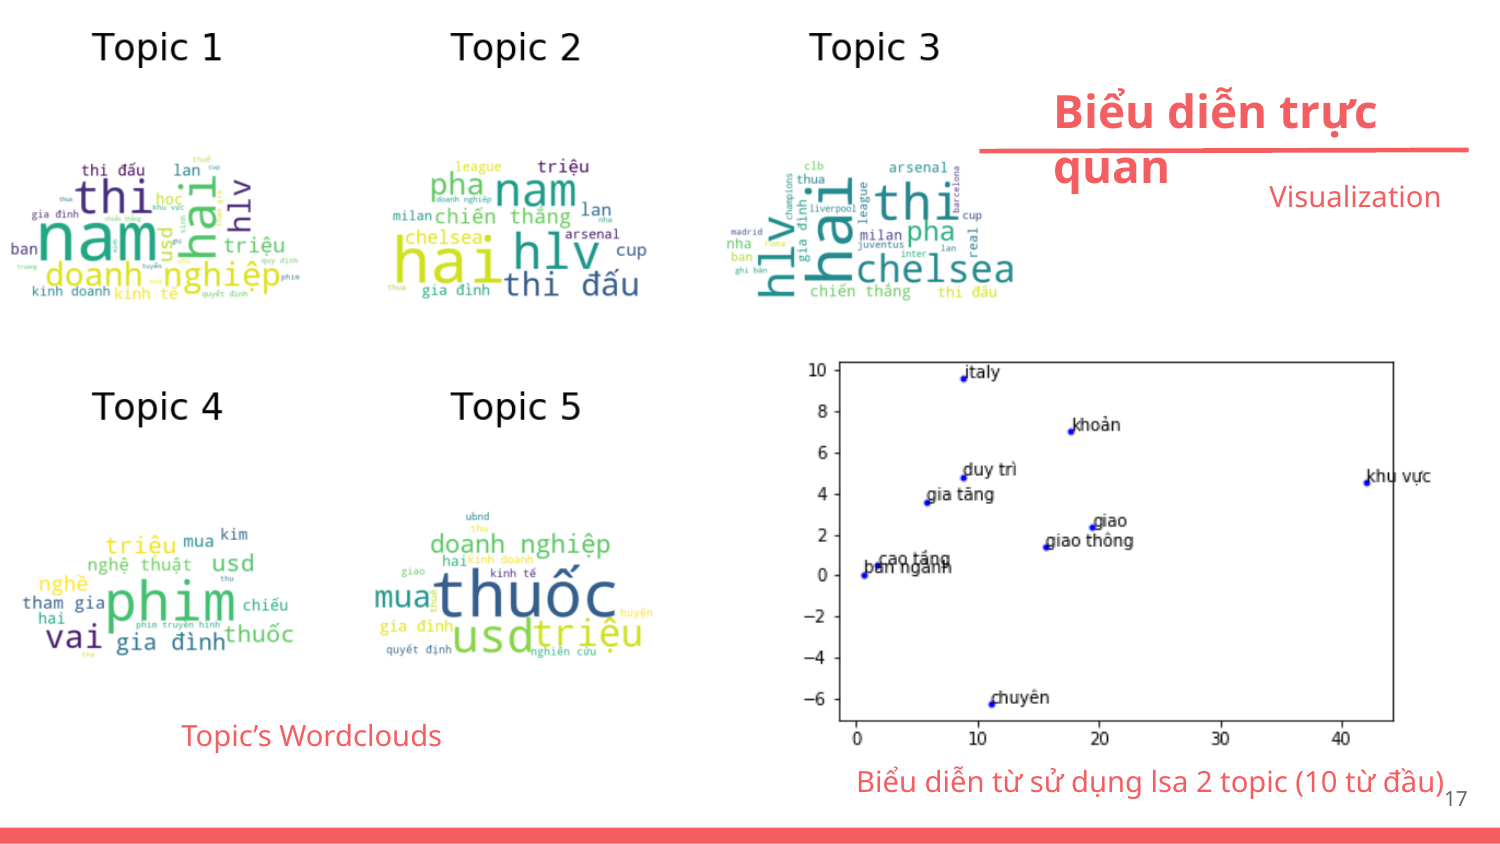

Biểu diễn trực quan
Visualization
Topic’s Wordclouds
Biểu diễn từ sử dụng lsa 2 topic (10 từ đầu)